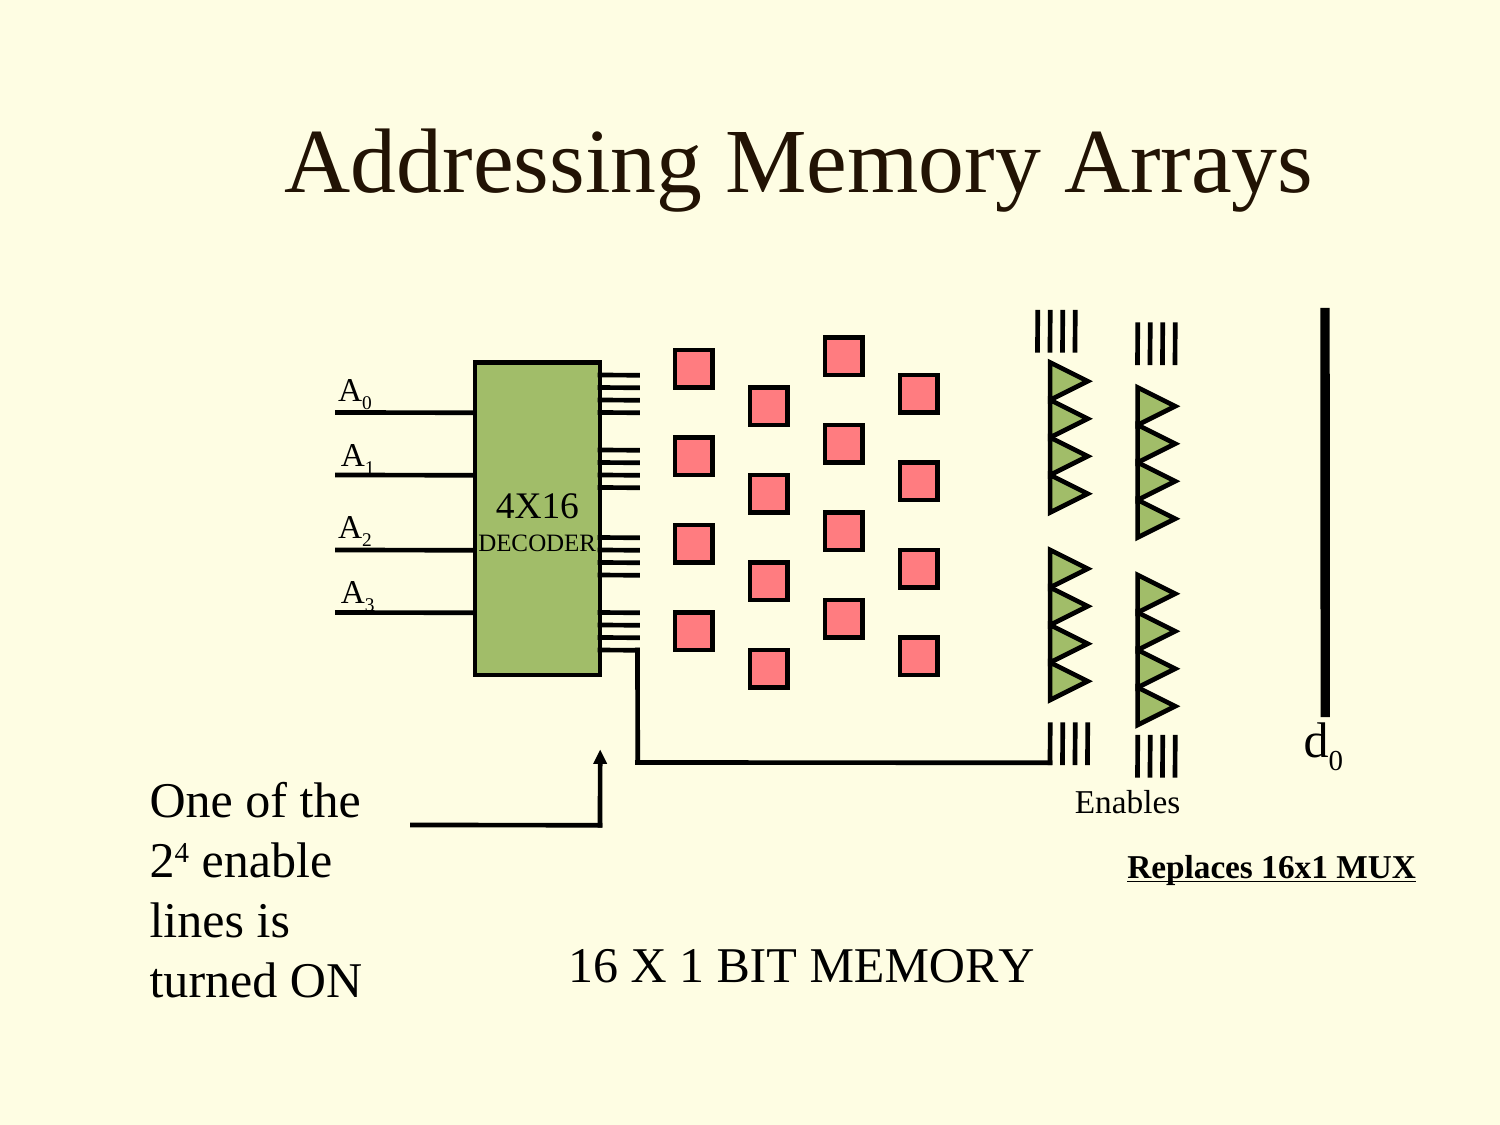

# Addressing Memory Arrays
A0
4X16
DECODER
A1
A2
A3
d0
One of the 24 enable lines is turned ON
Enables
Replaces 16x1 MUX
16 X 1 BIT MEMORY